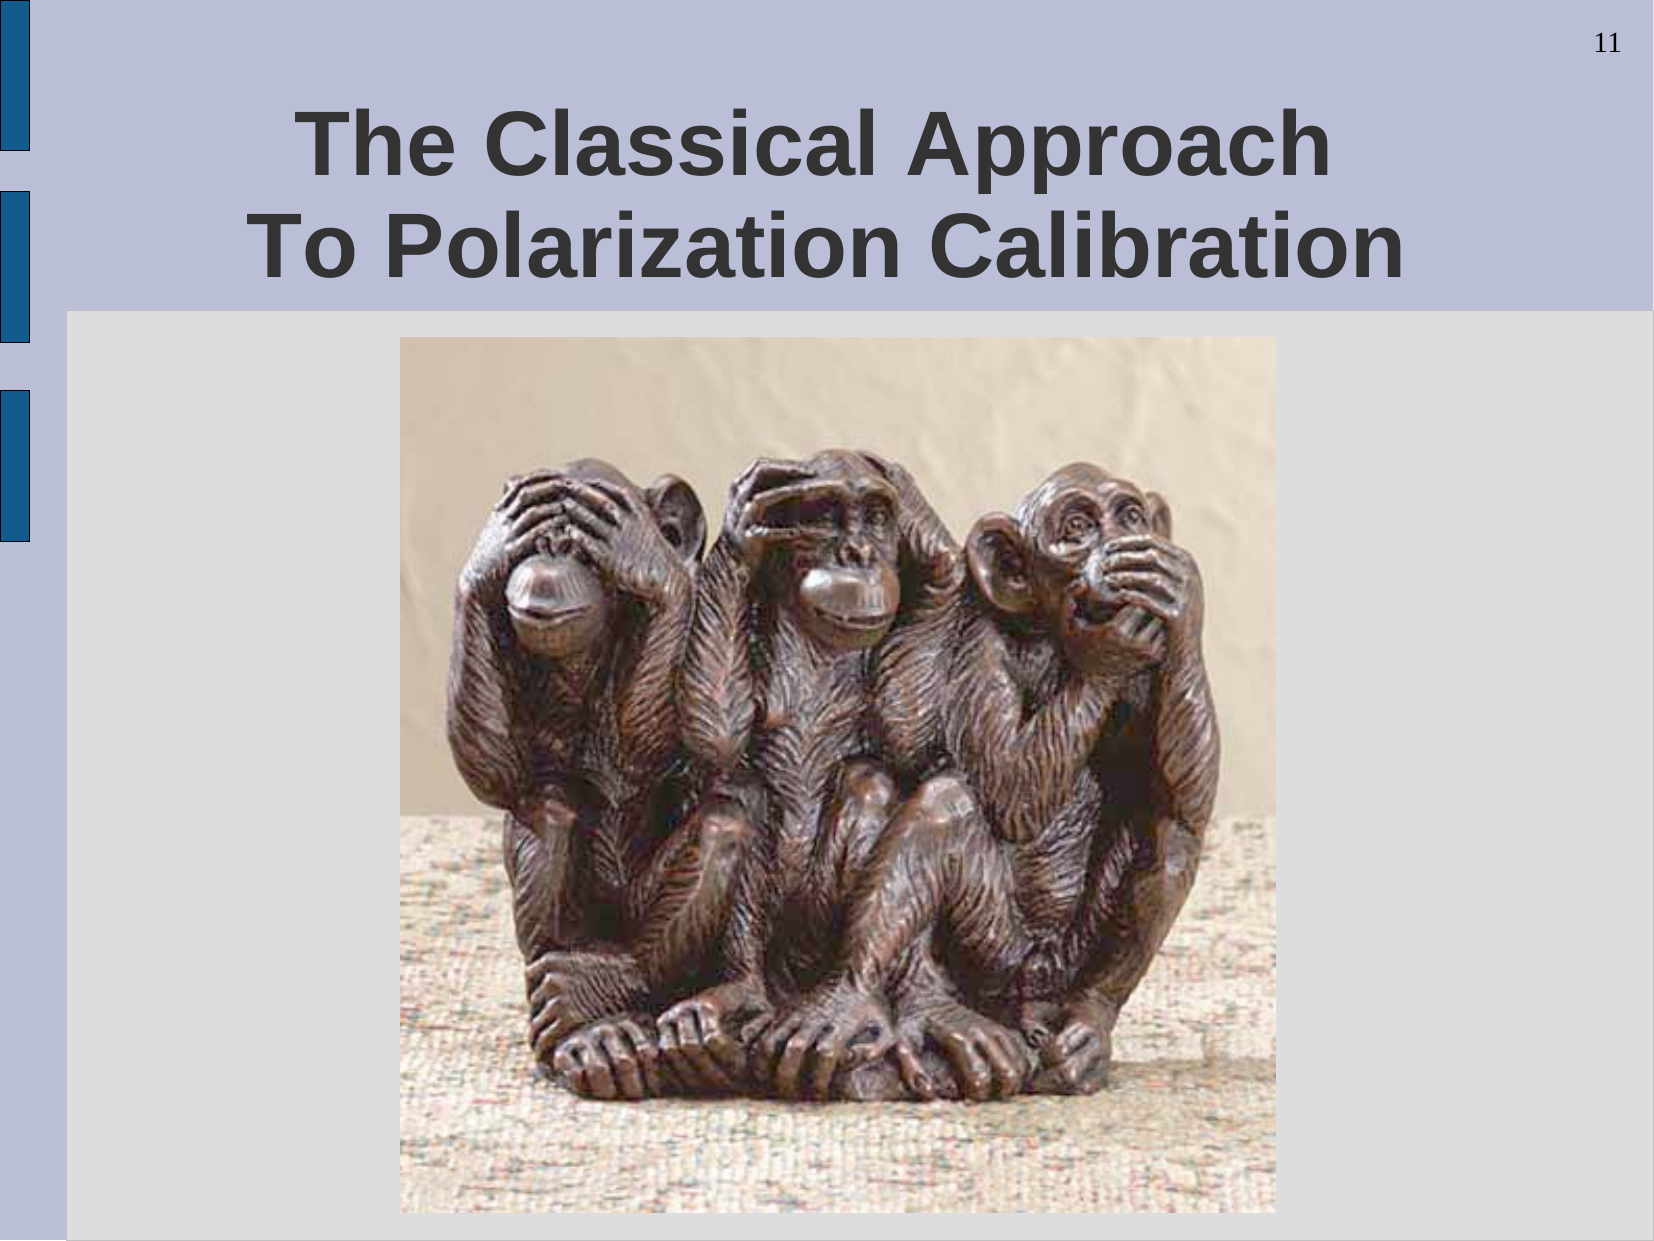

11
# The Classical Approach To Polarization Calibration